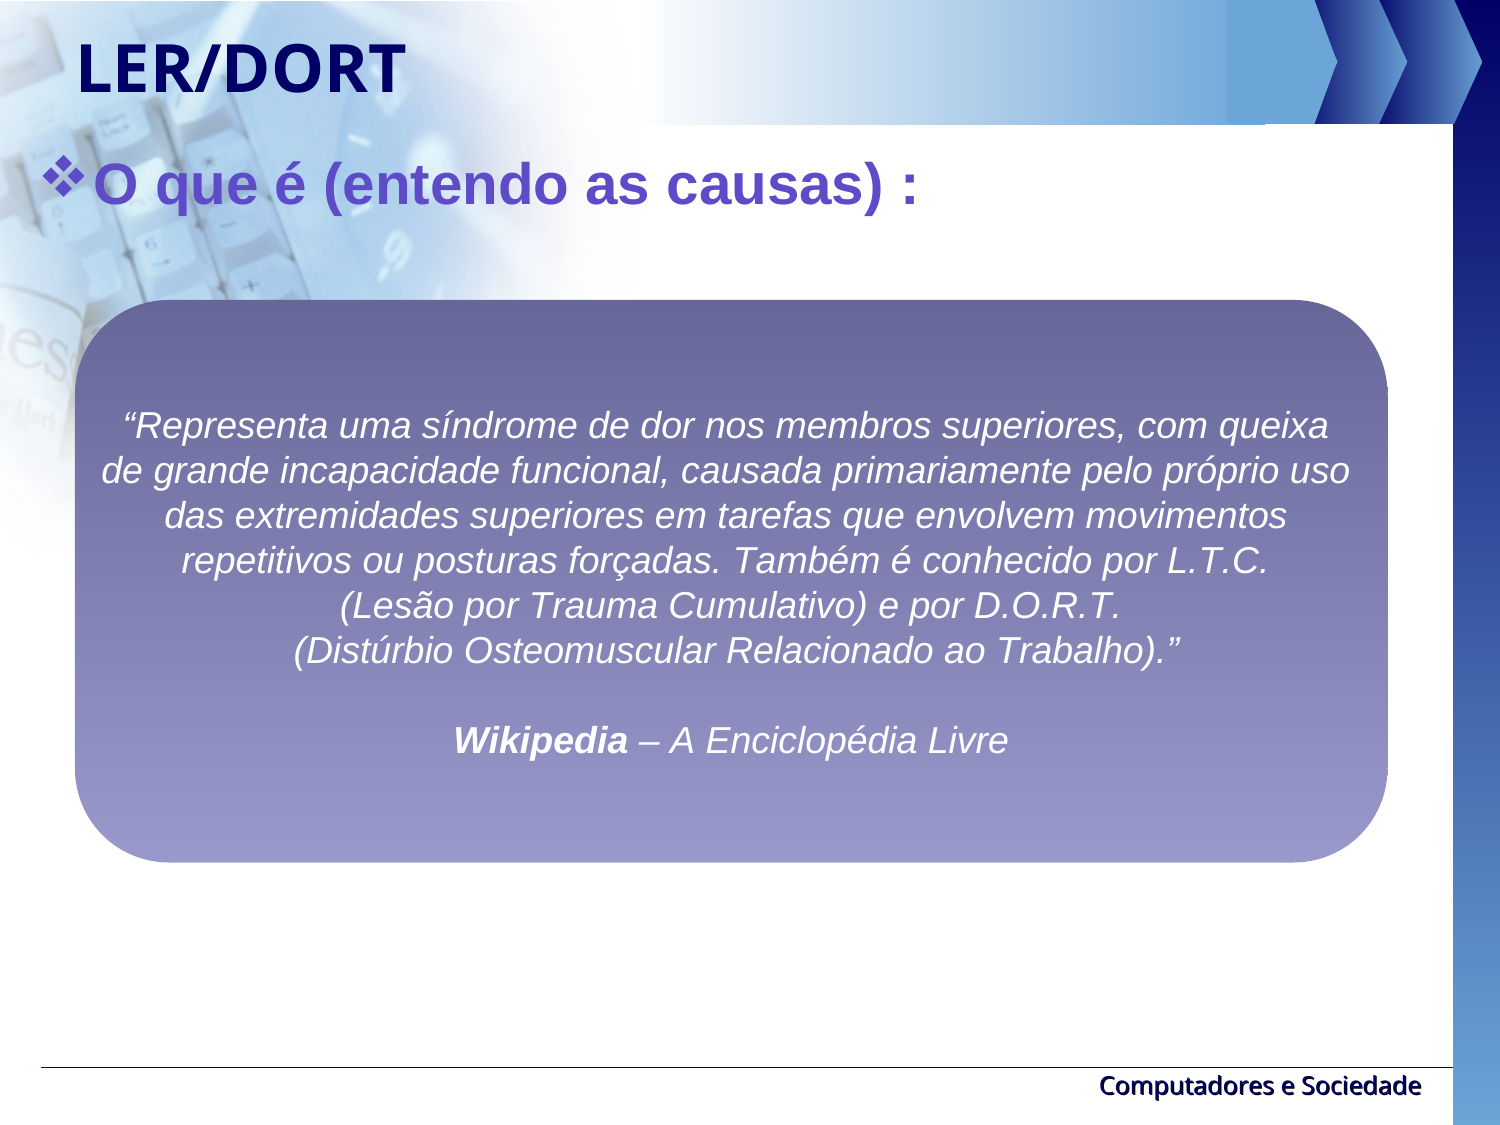

# LER/DORT
O que é (entendo as causas) :
“Representa uma síndrome de dor nos membros superiores, com queixa
de grande incapacidade funcional, causada primariamente pelo próprio uso
das extremidades superiores em tarefas que envolvem movimentos
repetitivos ou posturas forçadas. Também é conhecido por L.T.C.
(Lesão por Trauma Cumulativo) e por D.O.R.T.
 (Distúrbio Osteomuscular Relacionado ao Trabalho).”
Wikipedia – A Enciclopédia Livre